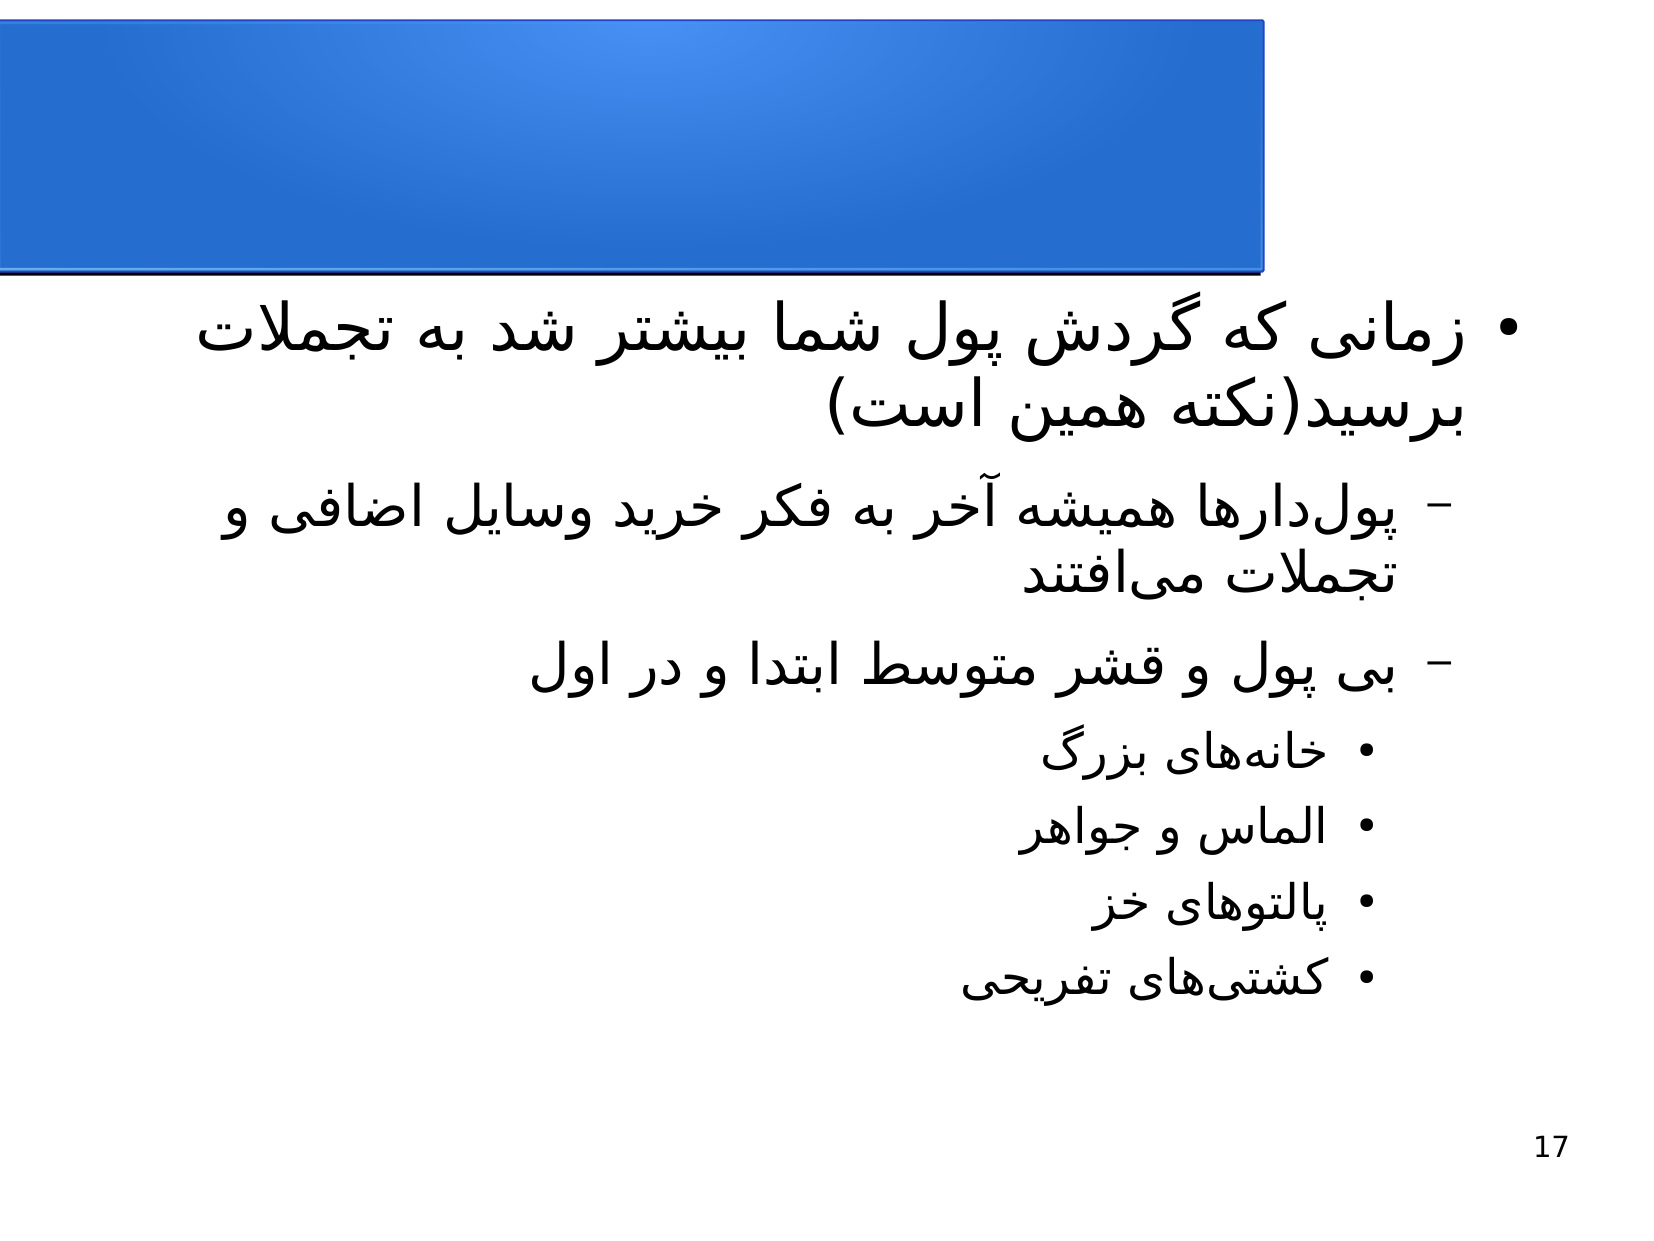

#
زمانی که گردش پول شما بیشتر شد به تجملات برسید(نکته همین است)
پول‌دارها همیشه آخر به فکر خرید وسایل اضافی و تجملات می‌افتند
بی پول و قشر متوسط ابتدا و در اول
خانه‌های بزرگ
الماس و جواهر
پالتوهای خز
کشتی‌های تفریحی
17